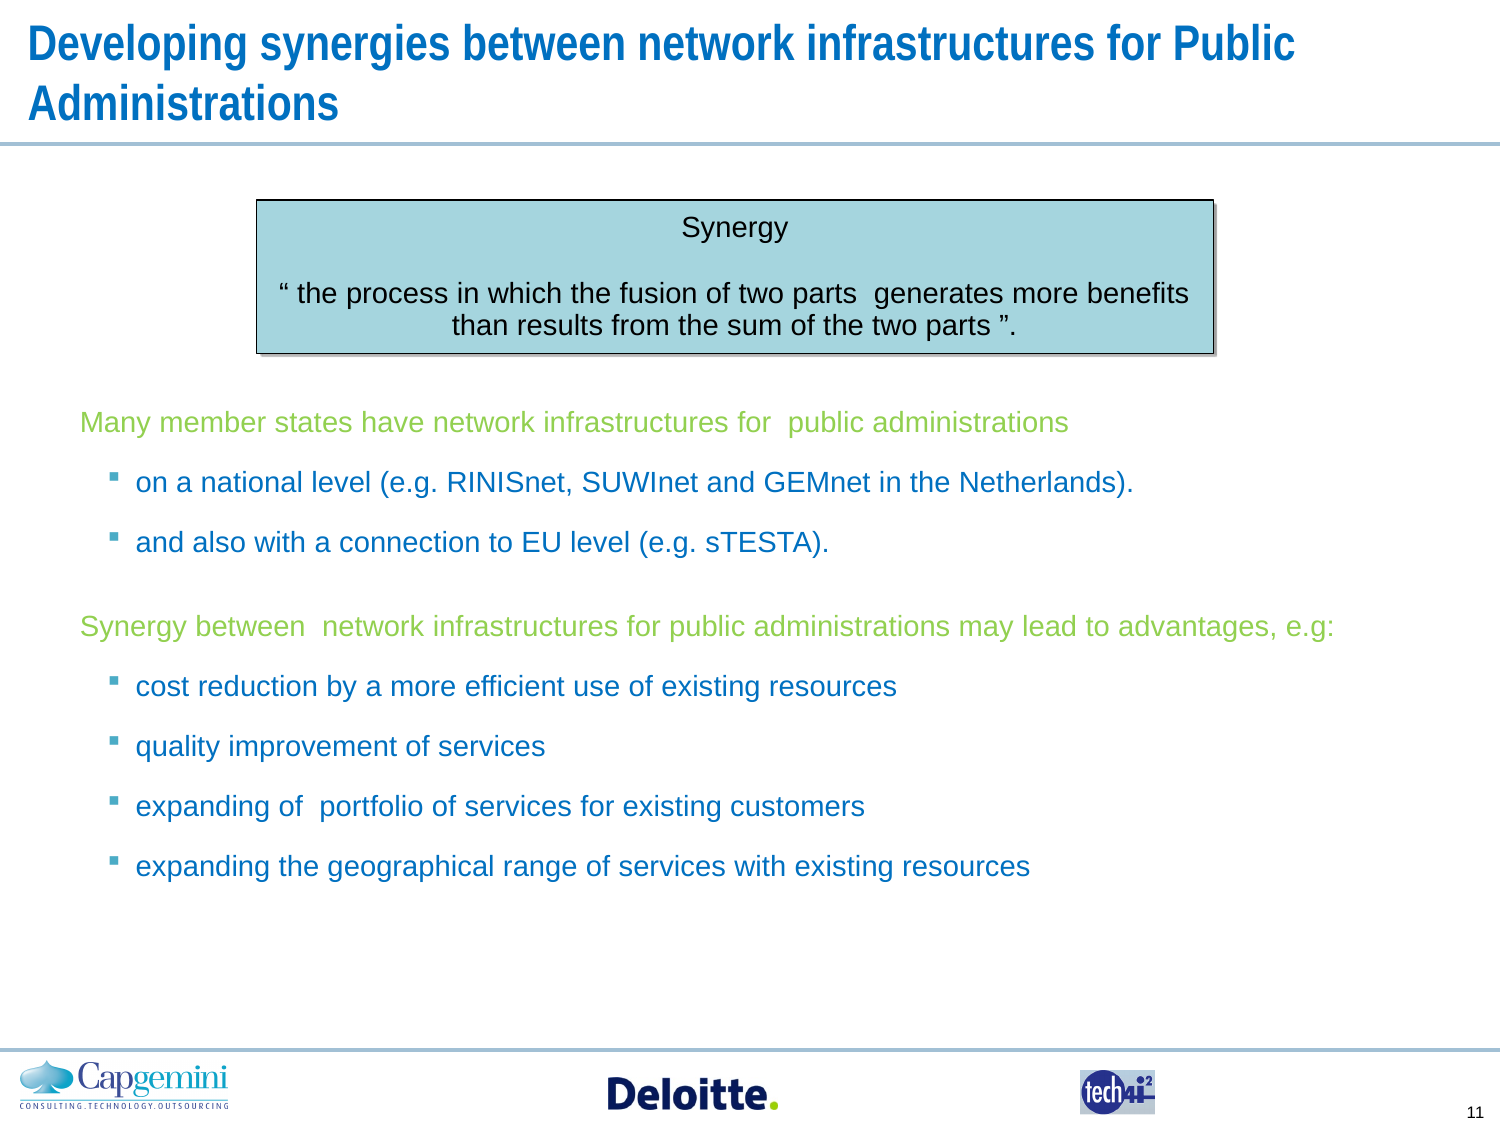

# Developing synergies between network infrastructures for Public Administrations
Many member states have network infrastructures for public administrations
on a national level (e.g. RINISnet, SUWInet and GEMnet in the Netherlands).
and also with a connection to EU level (e.g. sTESTA).
Synergy between network infrastructures for public administrations may lead to advantages, e.g:
cost reduction by a more efficient use of existing resources
quality improvement of services
expanding of portfolio of services for existing customers
expanding the geographical range of services with existing resources
Synergy
“ the process in which the fusion of two parts generates more benefits than results from the sum of the two parts ”.